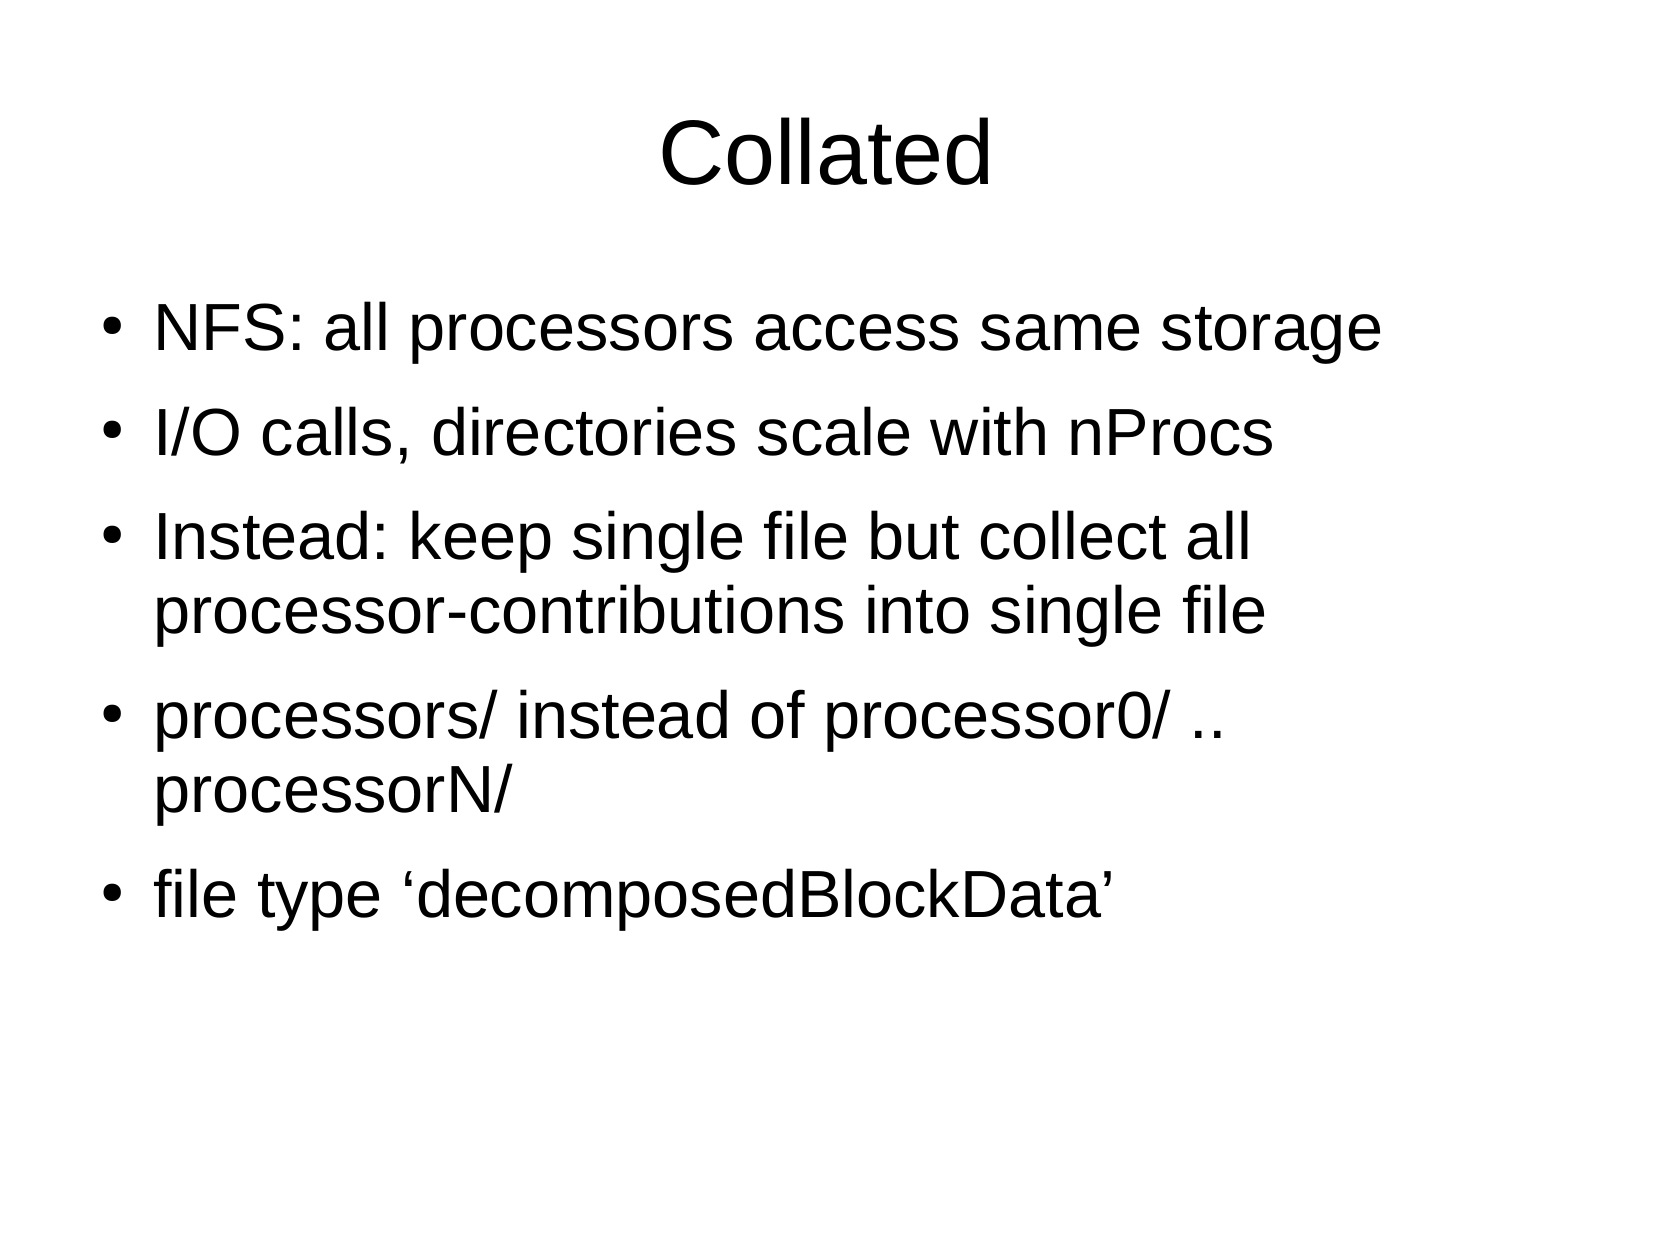

# Collated
NFS: all processors access same storage
I/O calls, directories scale with nProcs
Instead: keep single file but collect all processor-contributions into single file
processors/ instead of processor0/ .. processorN/
file type ‘decomposedBlockData’